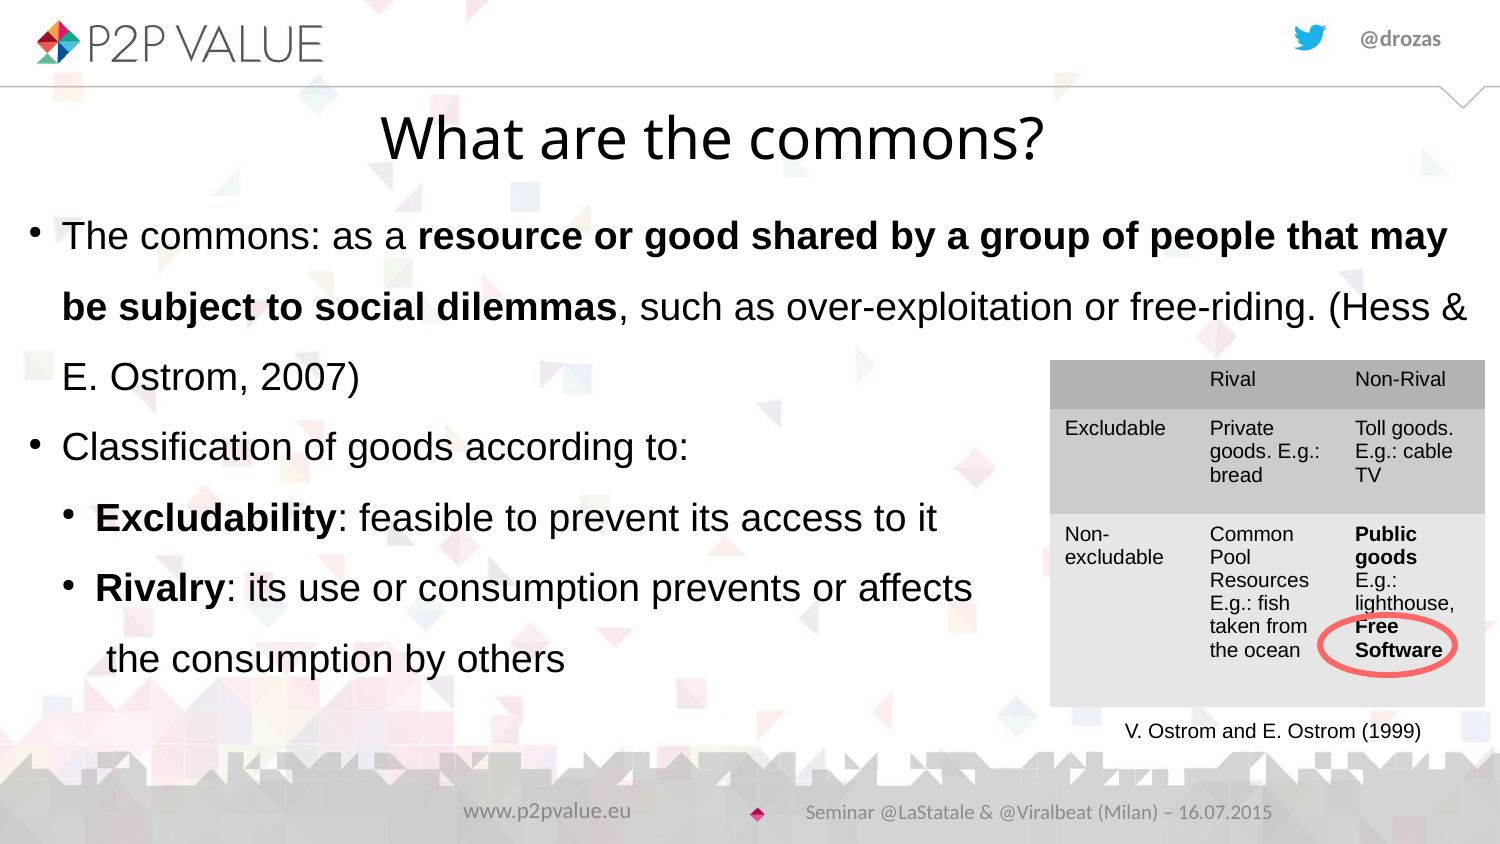

@drozas
# What are the commons?
The commons: as a resource or good shared by a group of people that may be subject to social dilemmas, such as over-exploitation or free-riding. (Hess & E. Ostrom, 2007)
Classification of goods according to:
Excludability: feasible to prevent its access to it
Rivalry: its use or consumption prevents or affects
 the consumption by others
| | Rival | Non-Rival |
| --- | --- | --- |
| Excludable | Private goods. E.g.: bread | Toll goods. E.g.: cable TV |
| Non-excludable | Common Pool Resources E.g.: fish taken from the ocean | Public goods E.g.: lighthouse, Free Software |
V. Ostrom and E. Ostrom (1999)
Seminar @LaStatale & @Viralbeat (Milan) – 16.07.2015
www.p2pvalue.eu